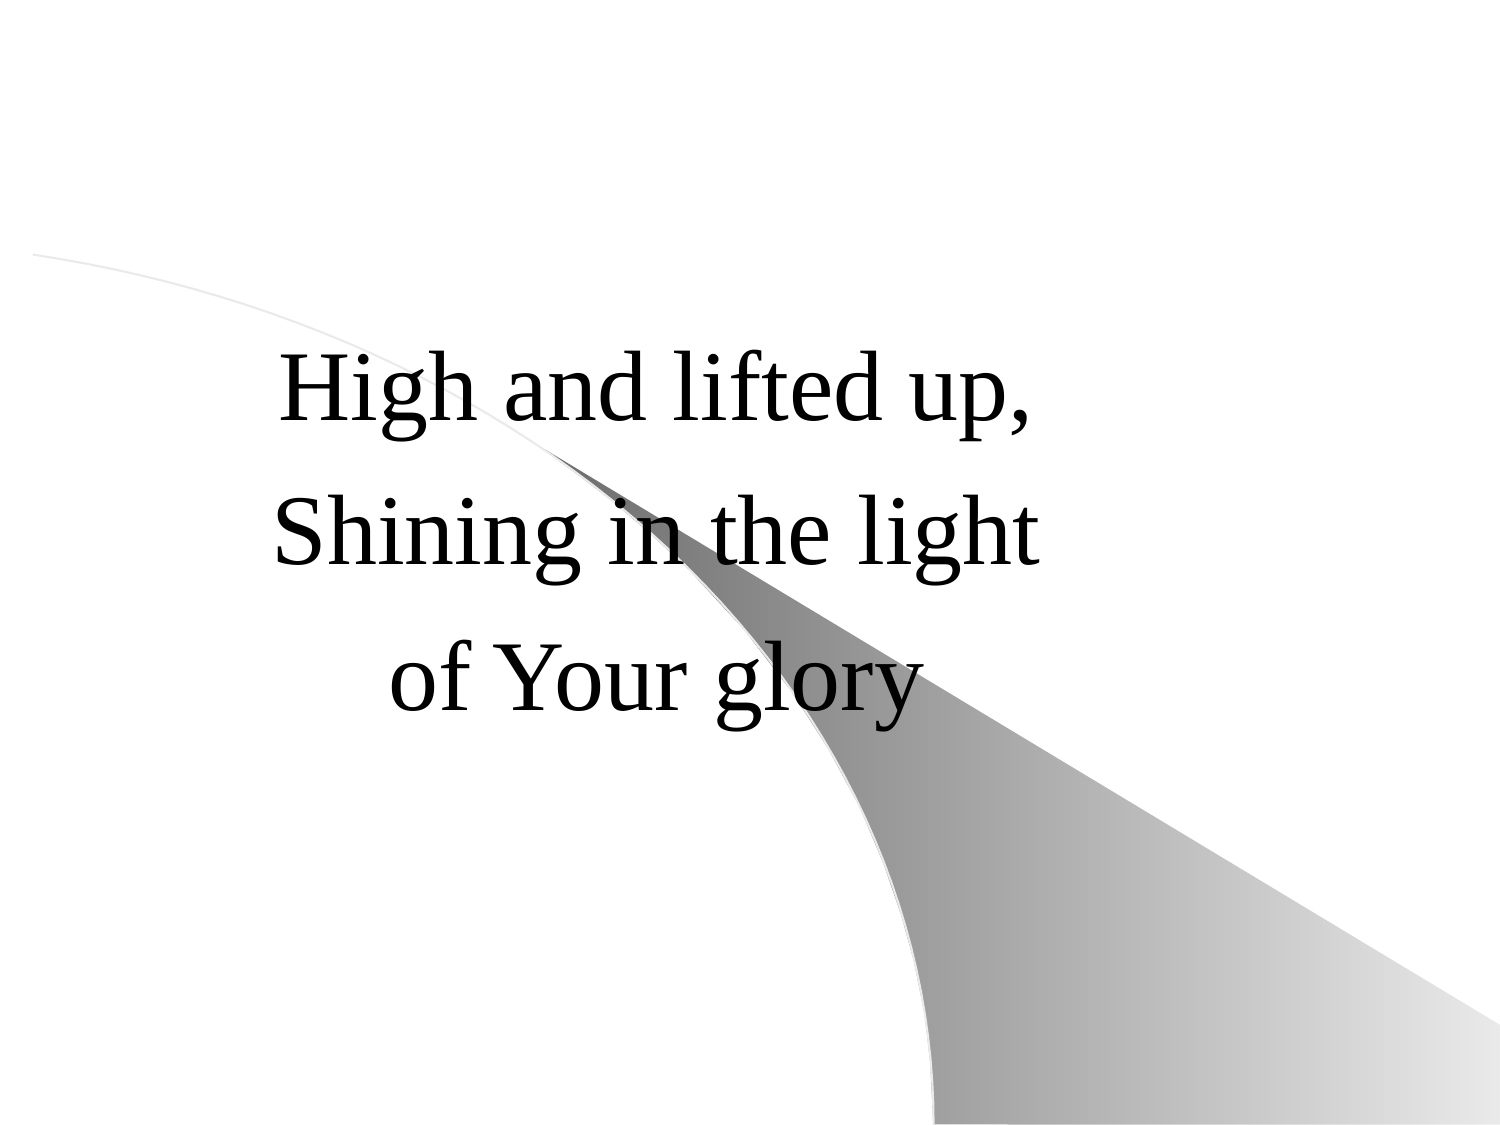

# High and lifted up,
Shining in the light
of Your glory